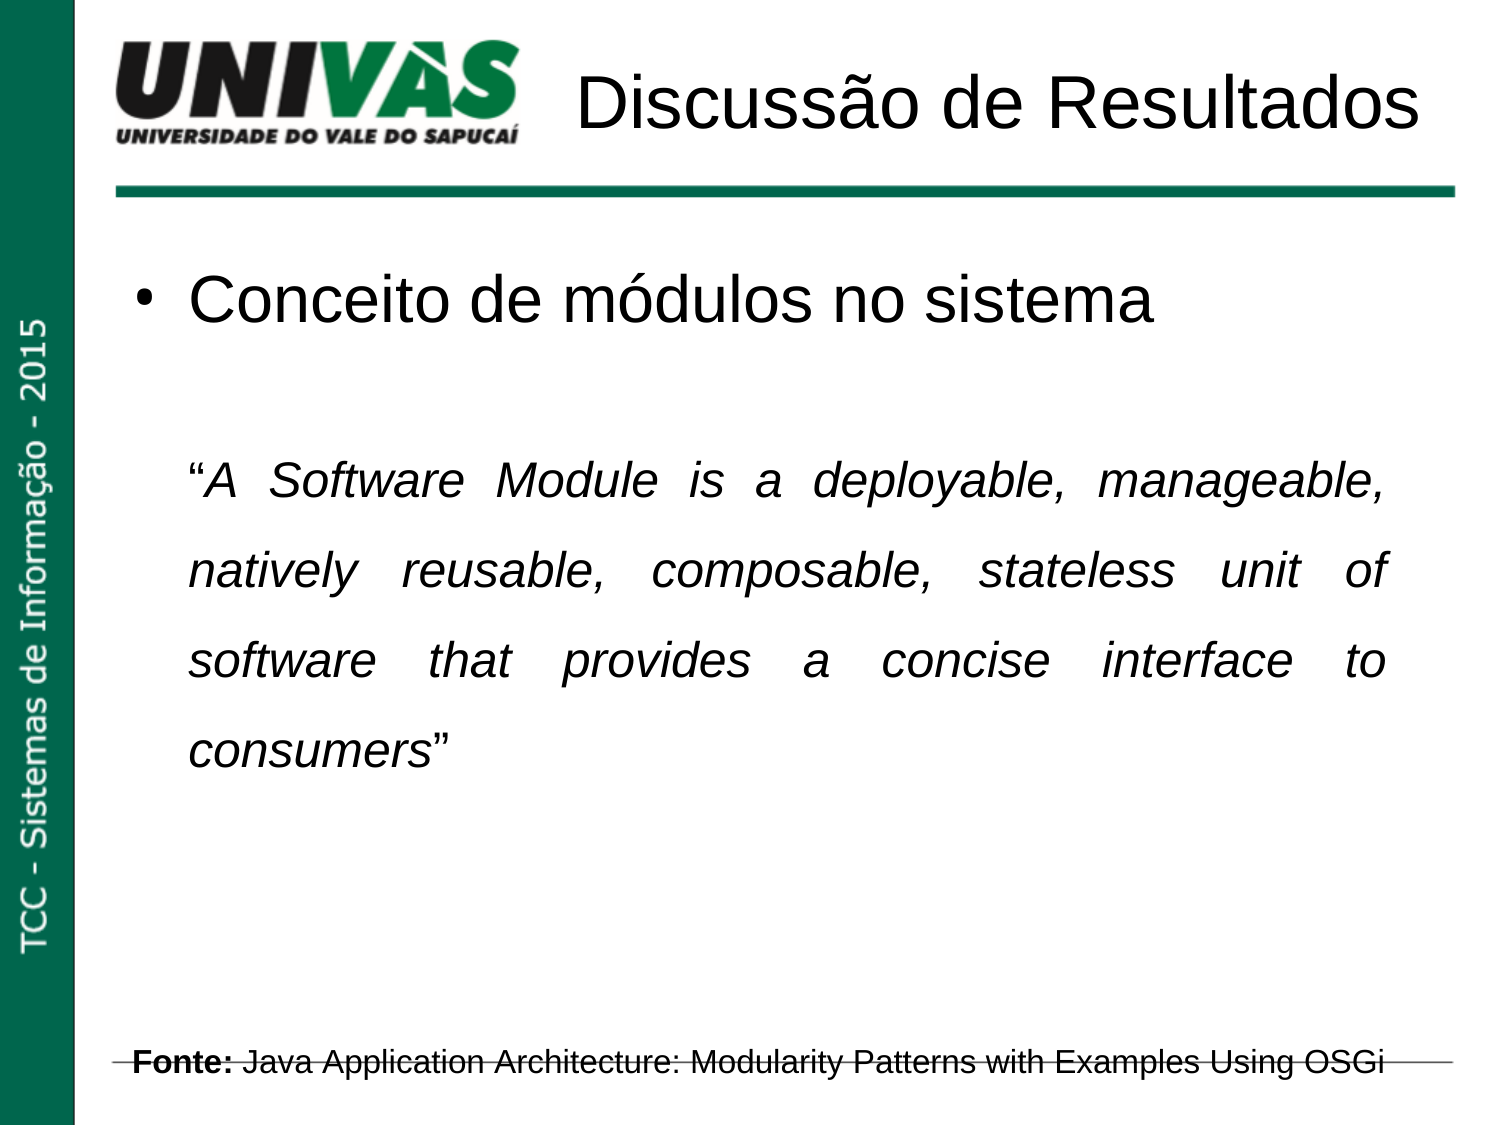

# Discussão de Resultados
Conceito de módulos no sistema
“A Software Module is a deployable, manageable, natively reusable, composable, stateless unit of software that provides a concise interface to consumers”
Fonte: Java Application Architecture: Modularity Patterns with Examples Using OSGi